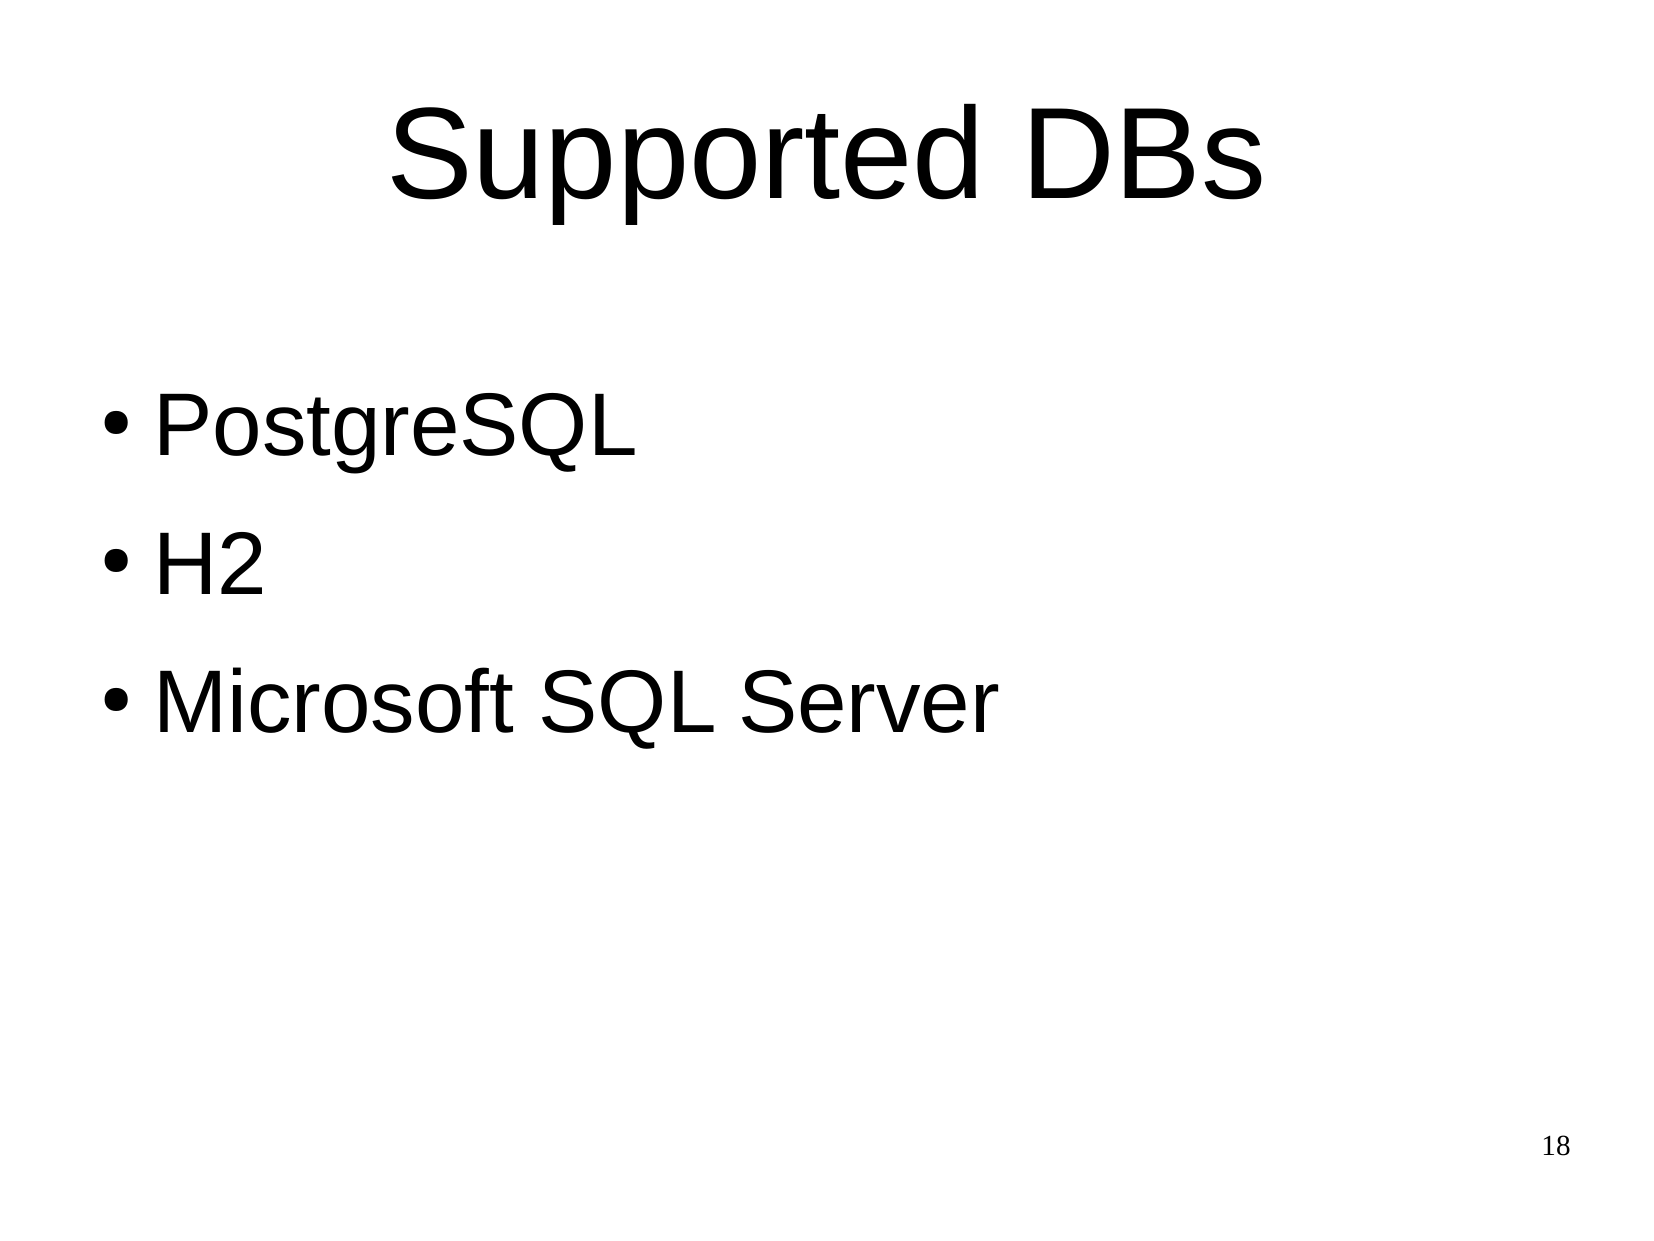

# Supported DBs
PostgreSQL
H2
Microsoft SQL Server
18